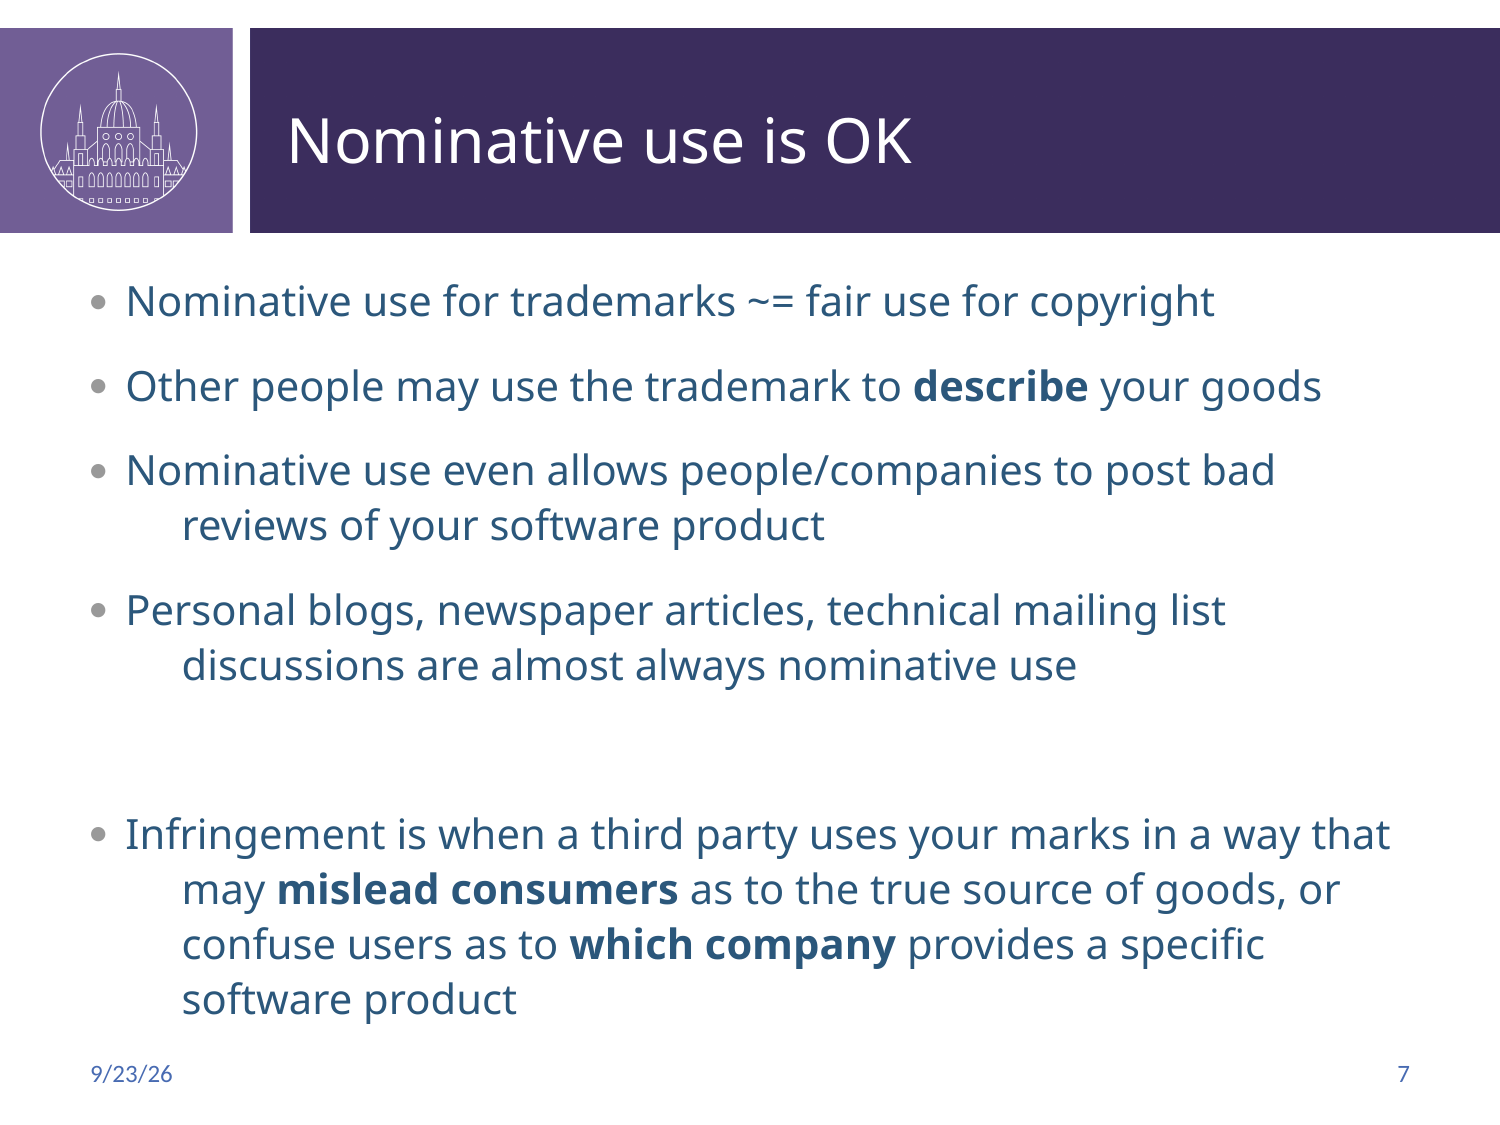

# Nominative use is OK
Nominative use for trademarks ~= fair use for copyright
Other people may use the trademark to describe your goods
Nominative use even allows people/companies to post bad reviews of your software product
Personal blogs, newspaper articles, technical mailing list discussions are almost always nominative use
Infringement is when a third party uses your marks in a way that may mislead consumers as to the true source of goods, or confuse users as to which company provides a specific software product